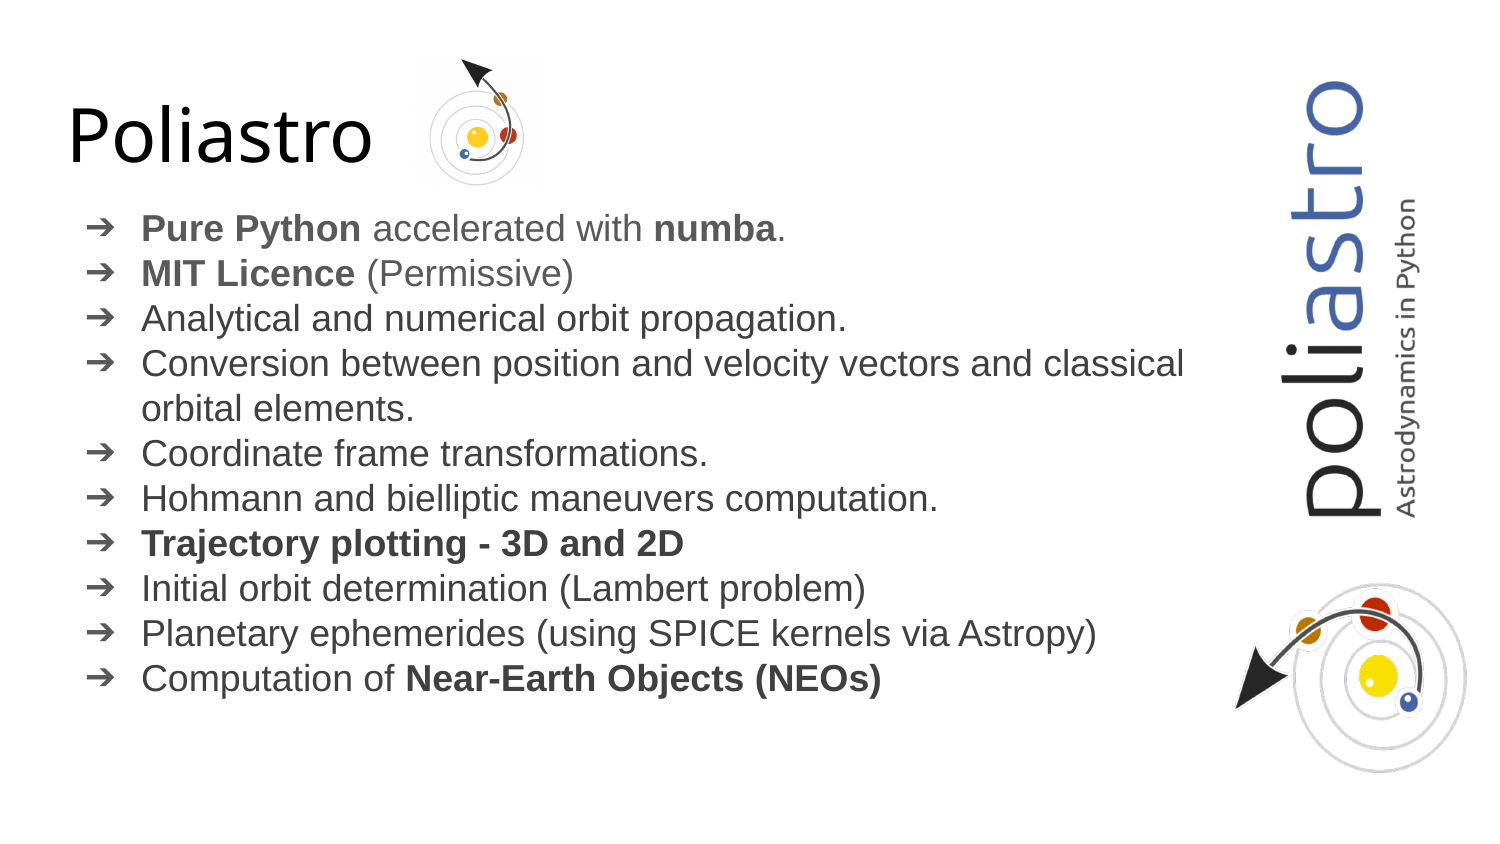

# Poliastro
Pure Python accelerated with numba.
MIT Licence (Permissive)
Analytical and numerical orbit propagation.
Conversion between position and velocity vectors and classical orbital elements.
Coordinate frame transformations.
Hohmann and bielliptic maneuvers computation.
Trajectory plotting - 3D and 2D
Initial orbit determination (Lambert problem)
Planetary ephemerides (using SPICE kernels via Astropy)
Computation of Near-Earth Objects (NEOs)